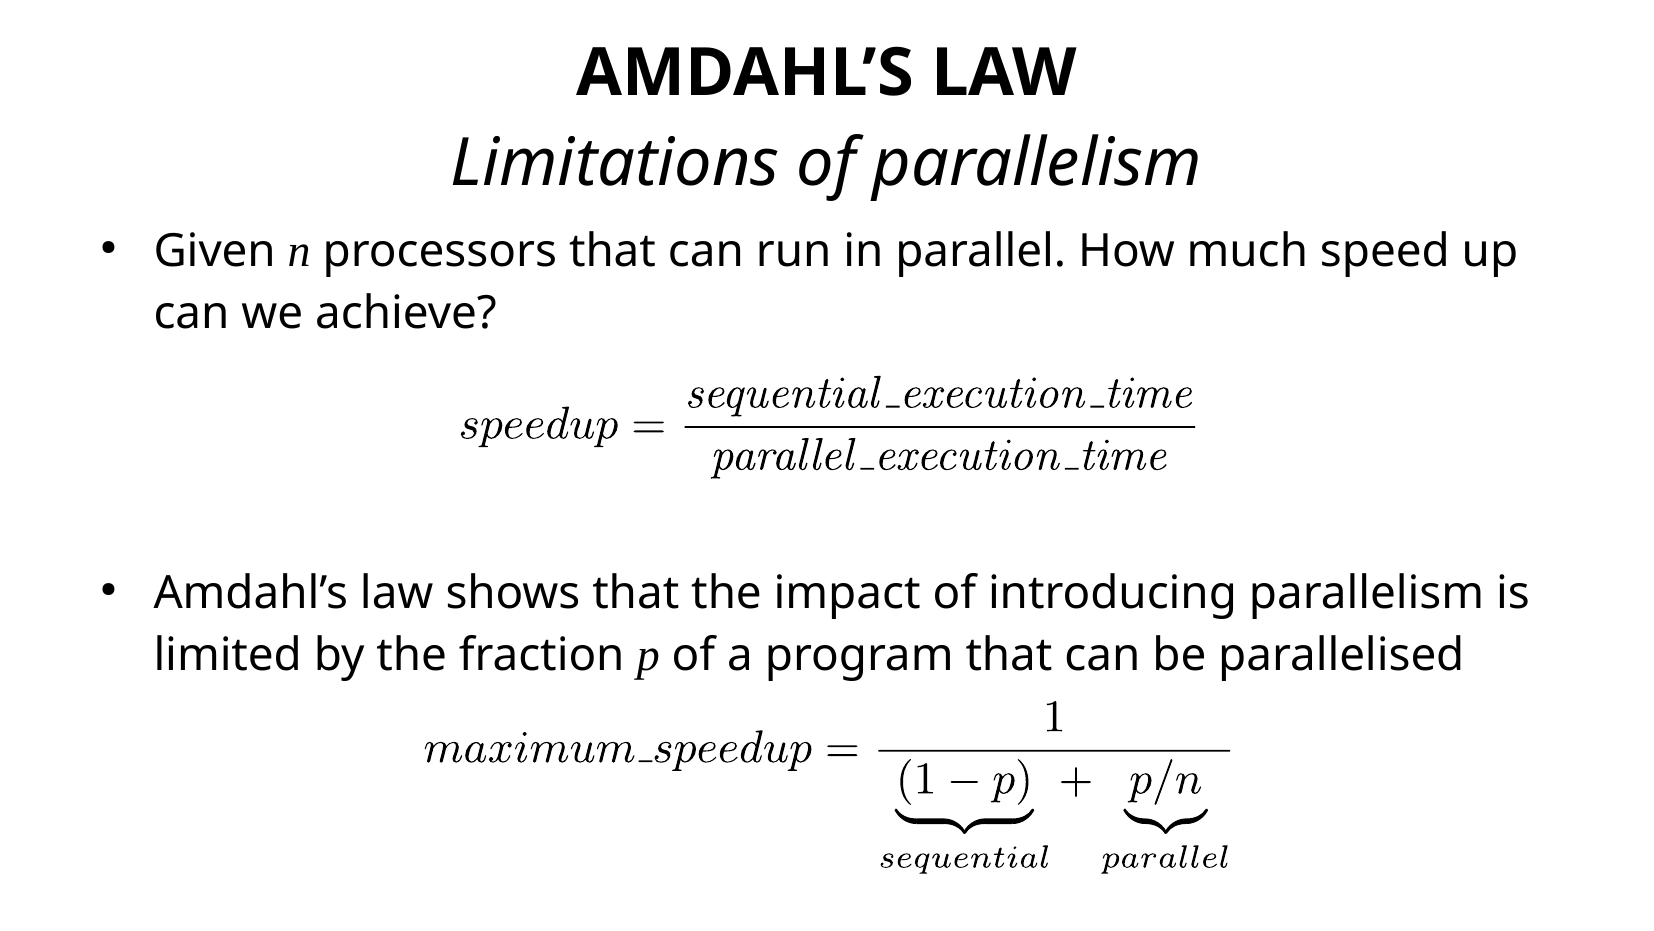

# AMDAHL’S LAW Limitations of parallelism
Given n processors that can run in parallel. How much speed up can we achieve?
Amdahl’s law shows that the impact of introducing parallelism is limited by the fraction p of a program that can be parallelised